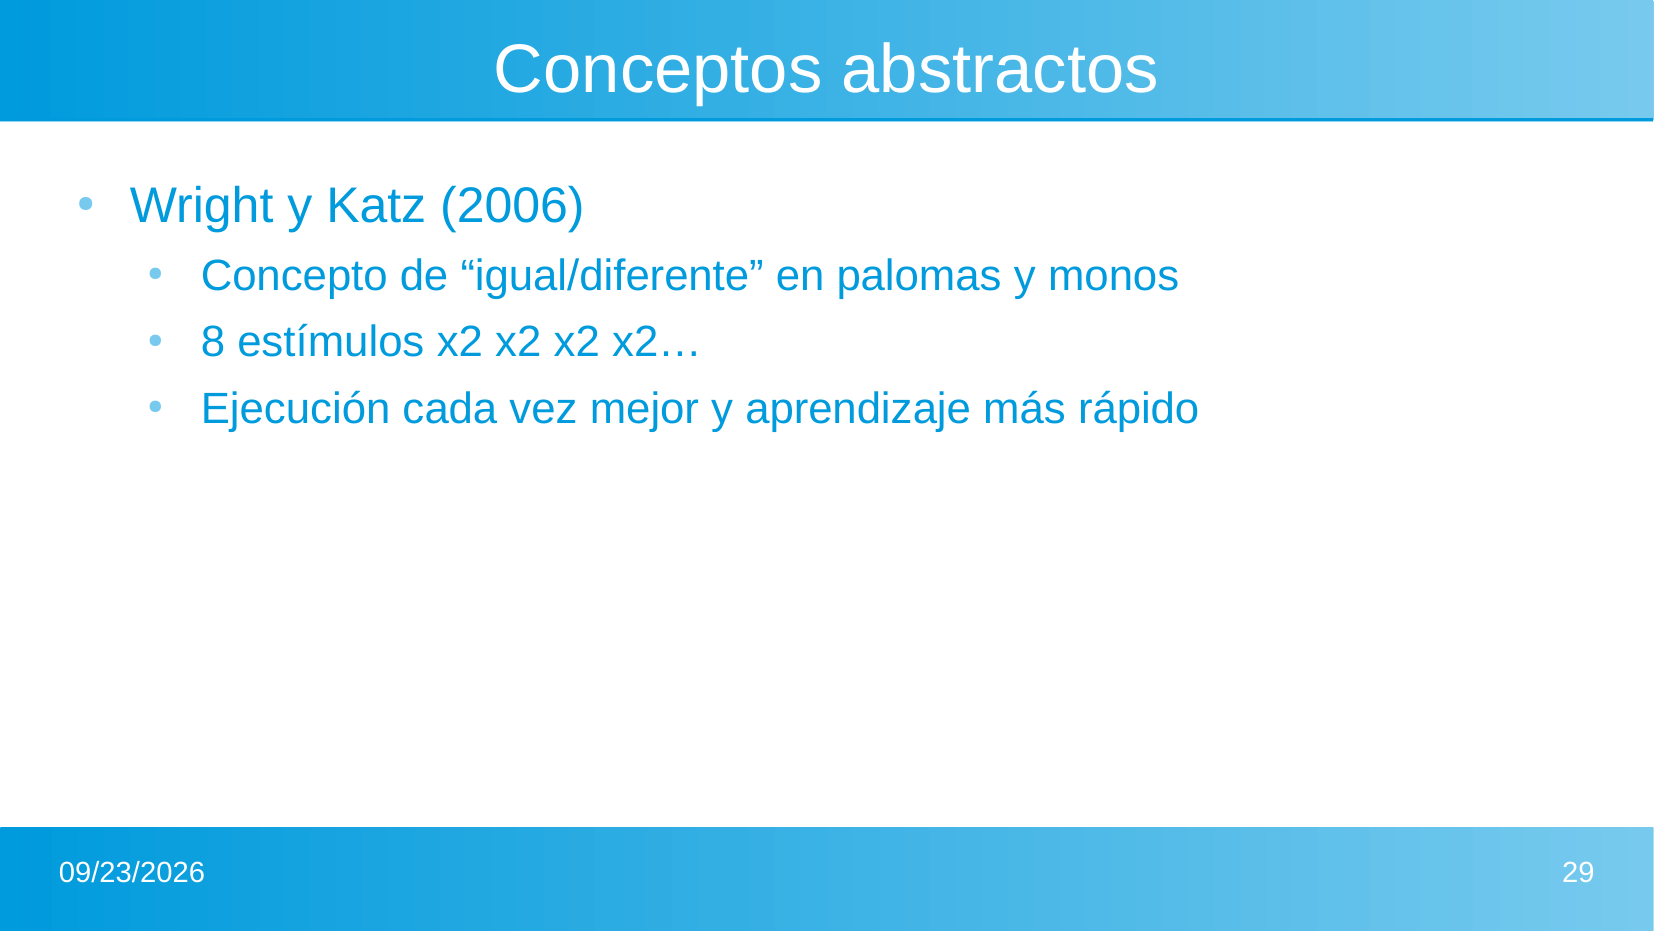

# Conceptos abstractos
Wright y Katz (2006)
Concepto de “igual/diferente” en palomas y monos
8 estímulos x2 x2 x2 x2…
Ejecución cada vez mejor y aprendizaje más rápido
29